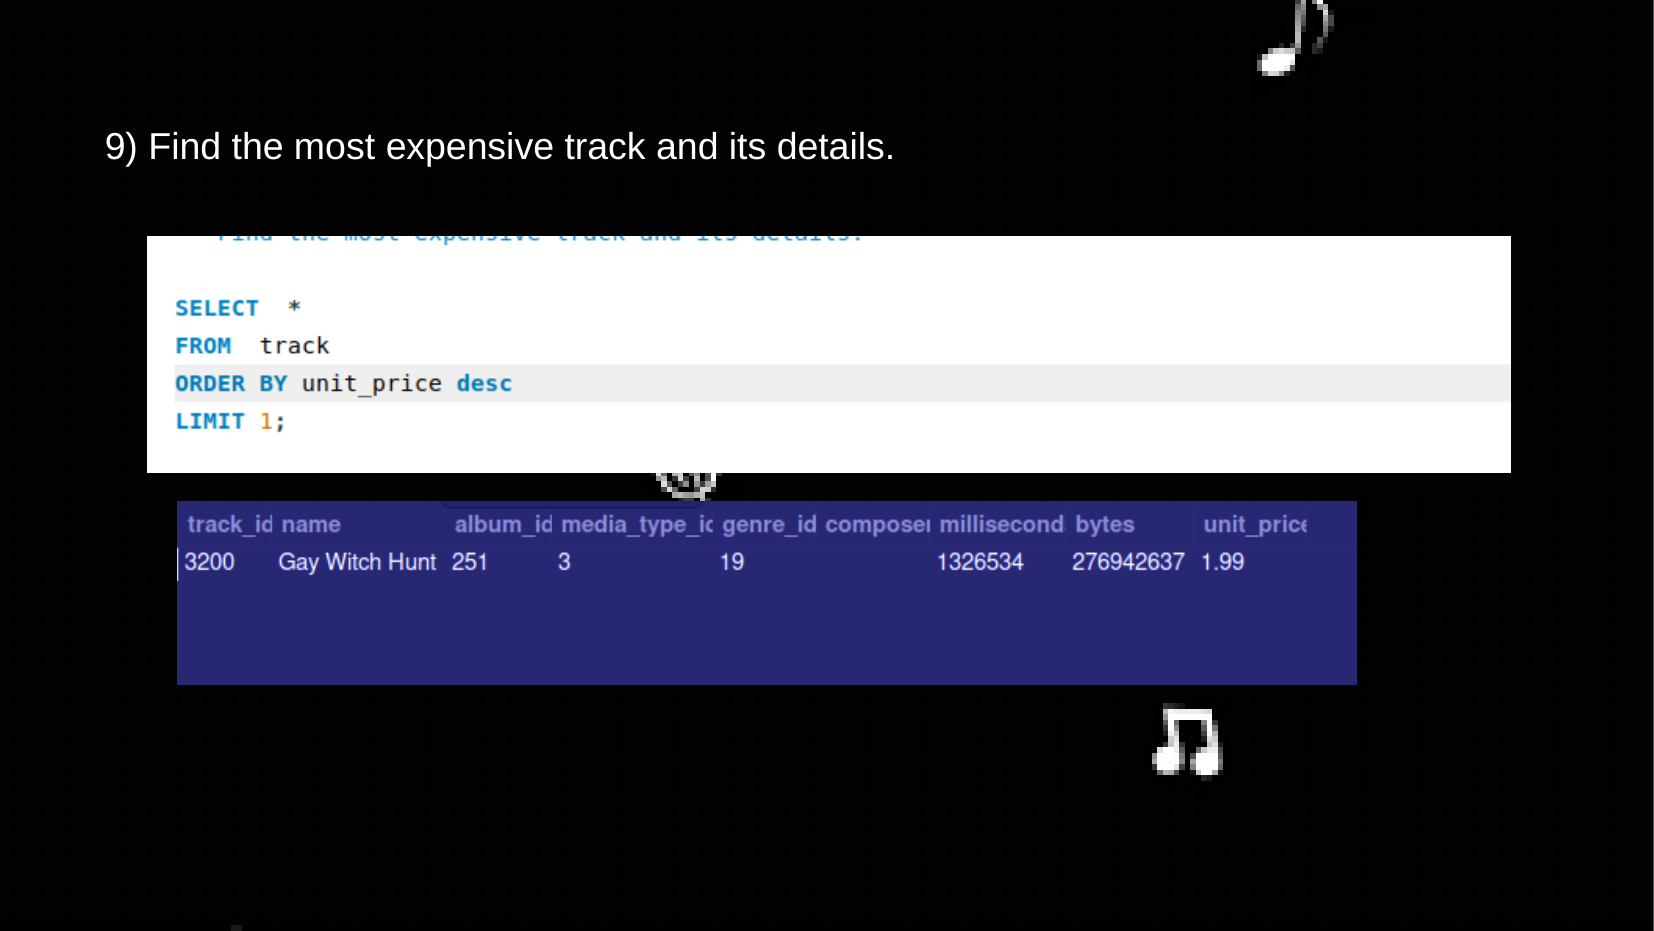

9) Find the most expensive track and its details.